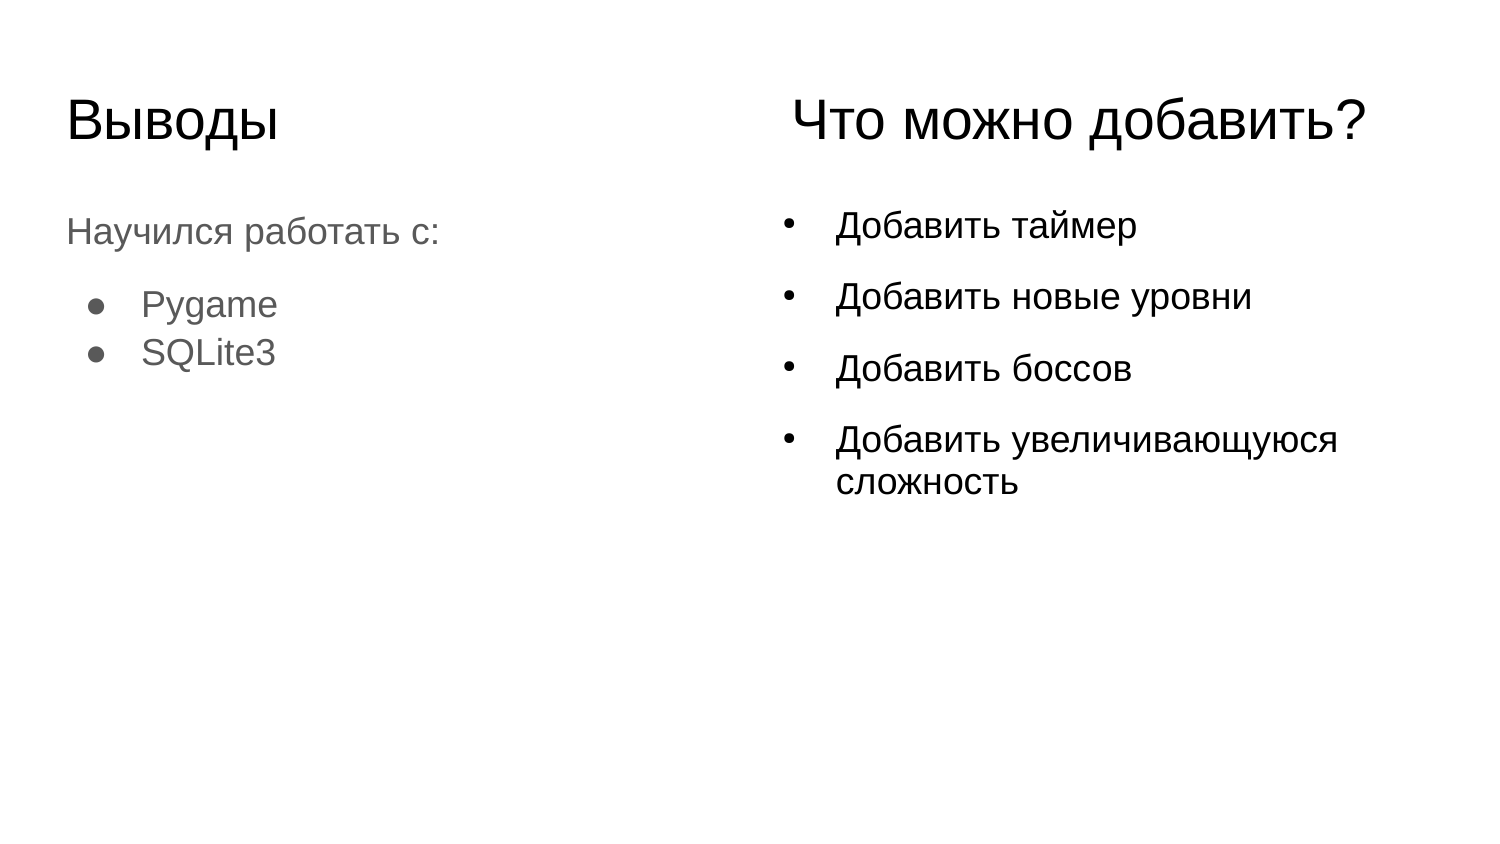

# Выводы
Что можно добавить?
Научился работать с:
Pygame
SQLite3
Добавить таймер
Добавить новые уровни
Добавить боссов
Добавить увеличивающуюся сложность